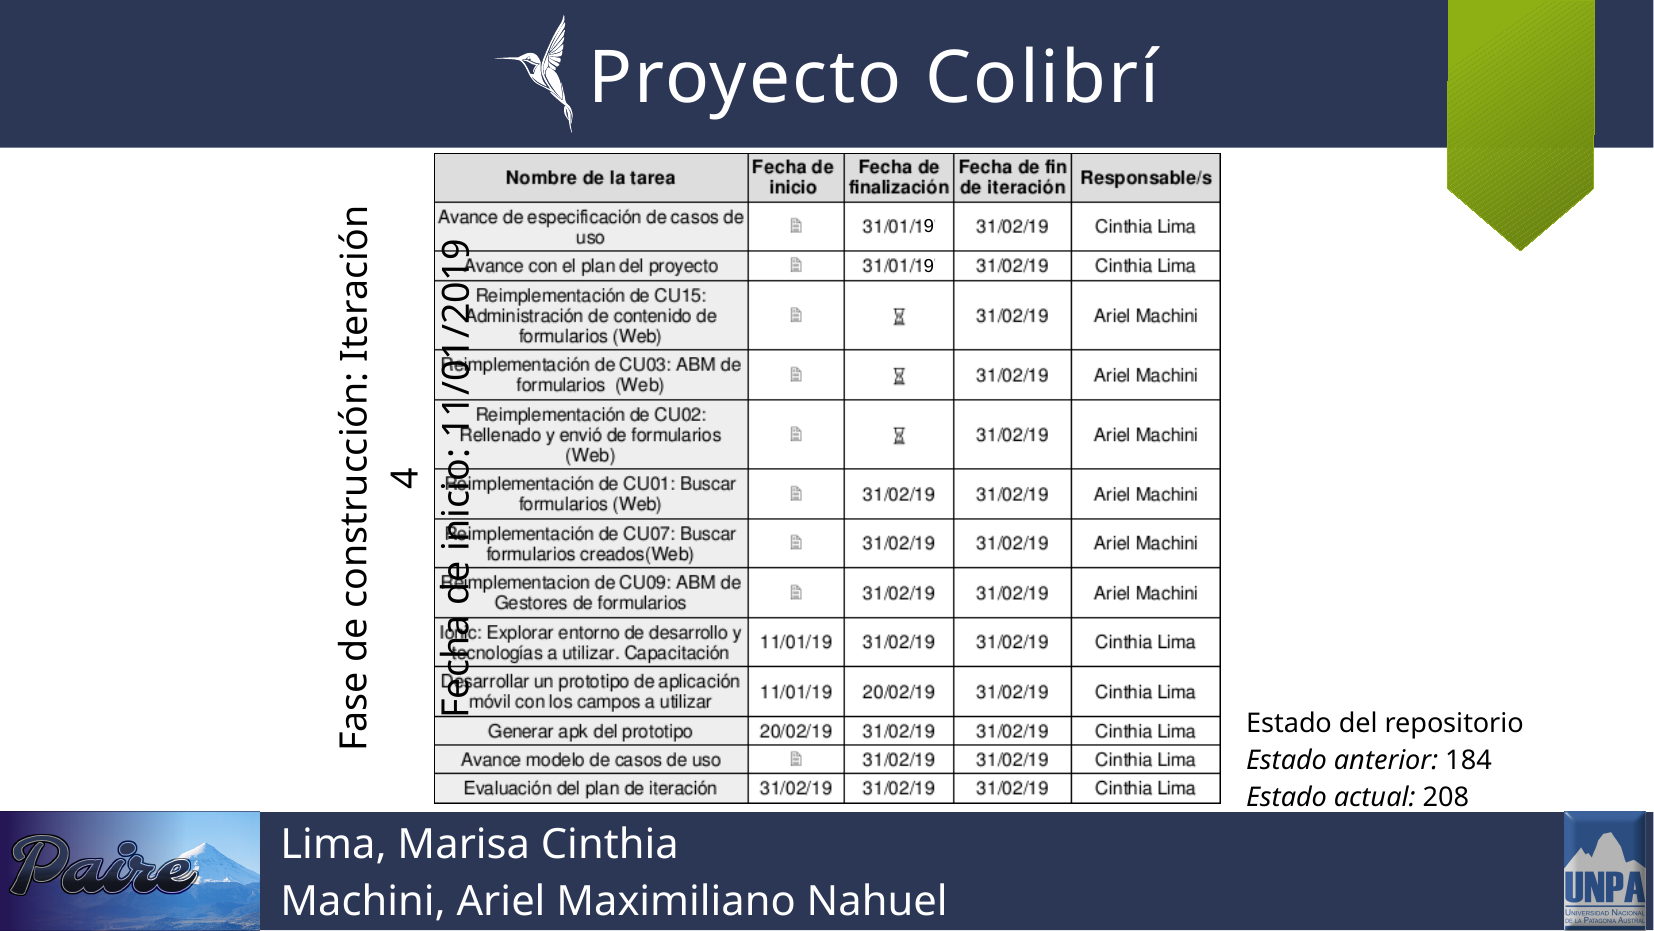

Proyecto Colibrí
9
9
Fase de construcción: Iteración 4
Fecha de inicio: 11/01/2019
Estado del repositorio
Estado anterior: 184
Estado actual: 208
Lima, Marisa Cinthia
Machini, Ariel Maximiliano Nahuel